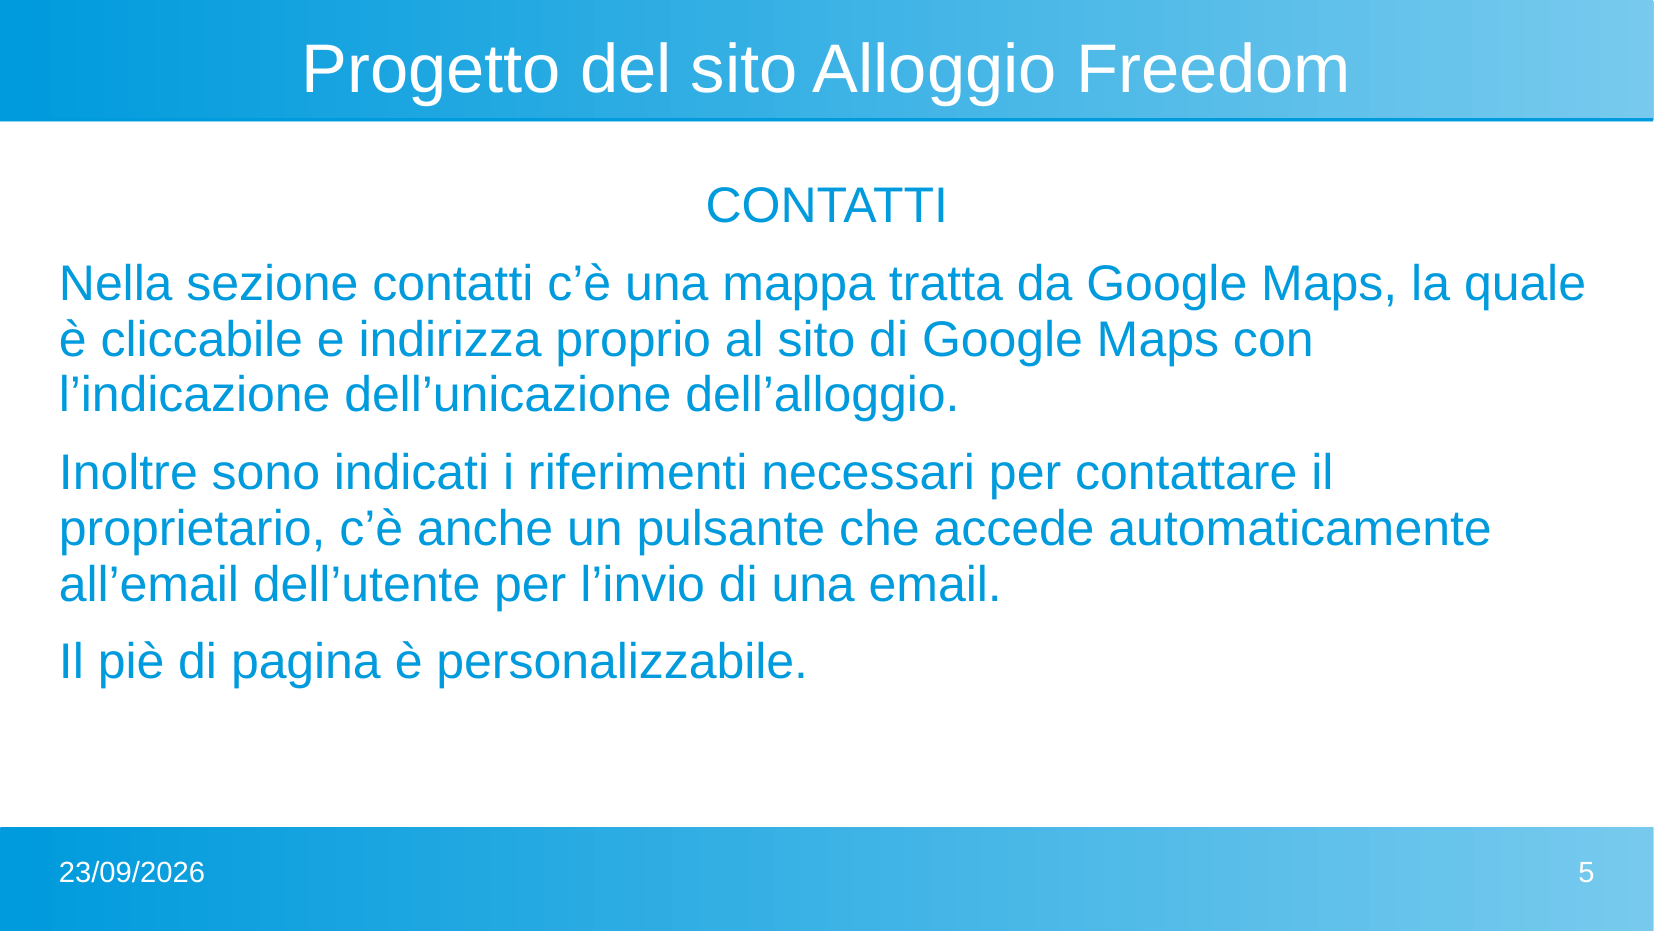

# Progetto del sito Alloggio Freedom
CONTATTI
Nella sezione contatti c’è una mappa tratta da Google Maps, la quale è cliccabile e indirizza proprio al sito di Google Maps con l’indicazione dell’unicazione dell’alloggio.
Inoltre sono indicati i riferimenti necessari per contattare il proprietario, c’è anche un pulsante che accede automaticamente all’email dell’utente per l’invio di una email.
Il piè di pagina è personalizzabile.
5